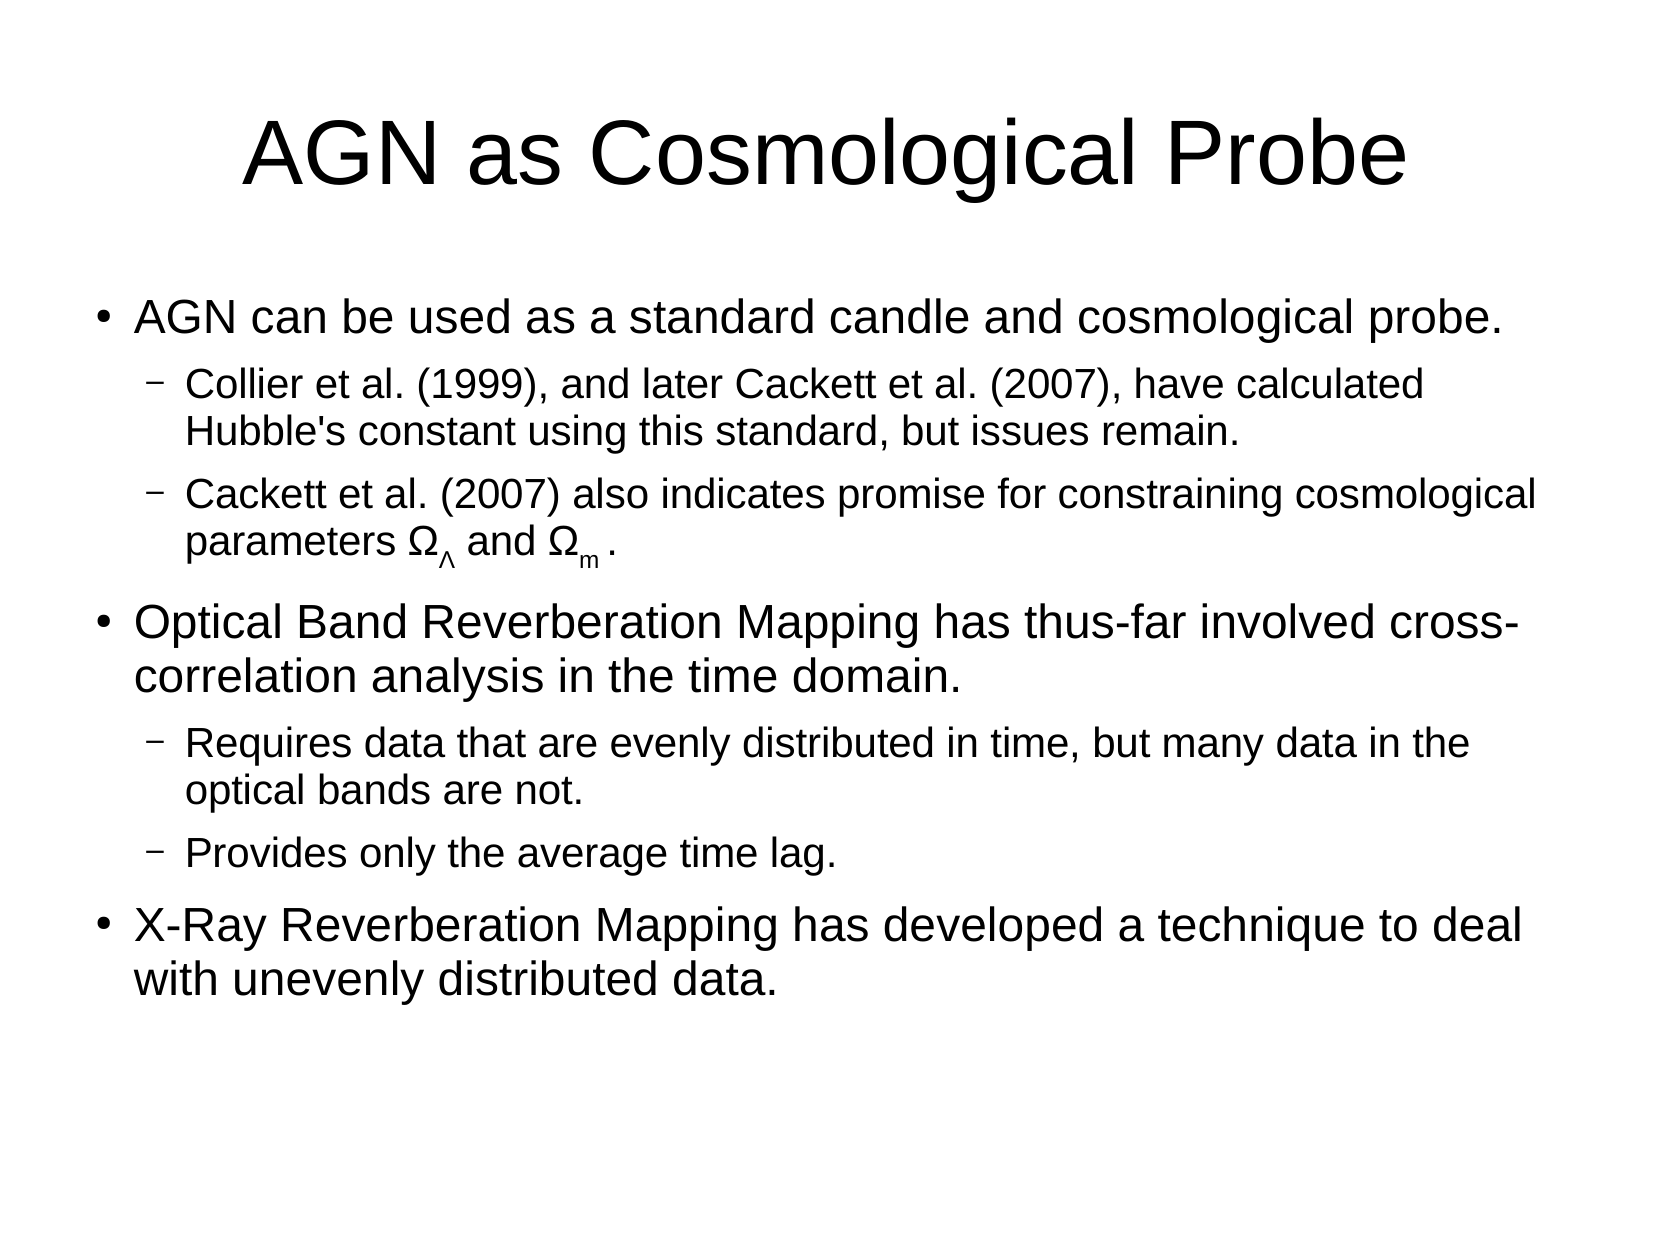

# AGN as Cosmological Probe
AGN can be used as a standard candle and cosmological probe.
Collier et al. (1999), and later Cackett et al. (2007), have calculated Hubble's constant using this standard, but issues remain.
Cackett et al. (2007) also indicates promise for constraining cosmological parameters ΩΛ and Ωm .
Optical Band Reverberation Mapping has thus-far involved cross-correlation analysis in the time domain.
Requires data that are evenly distributed in time, but many data in the optical bands are not.
Provides only the average time lag.
X-Ray Reverberation Mapping has developed a technique to deal with unevenly distributed data.